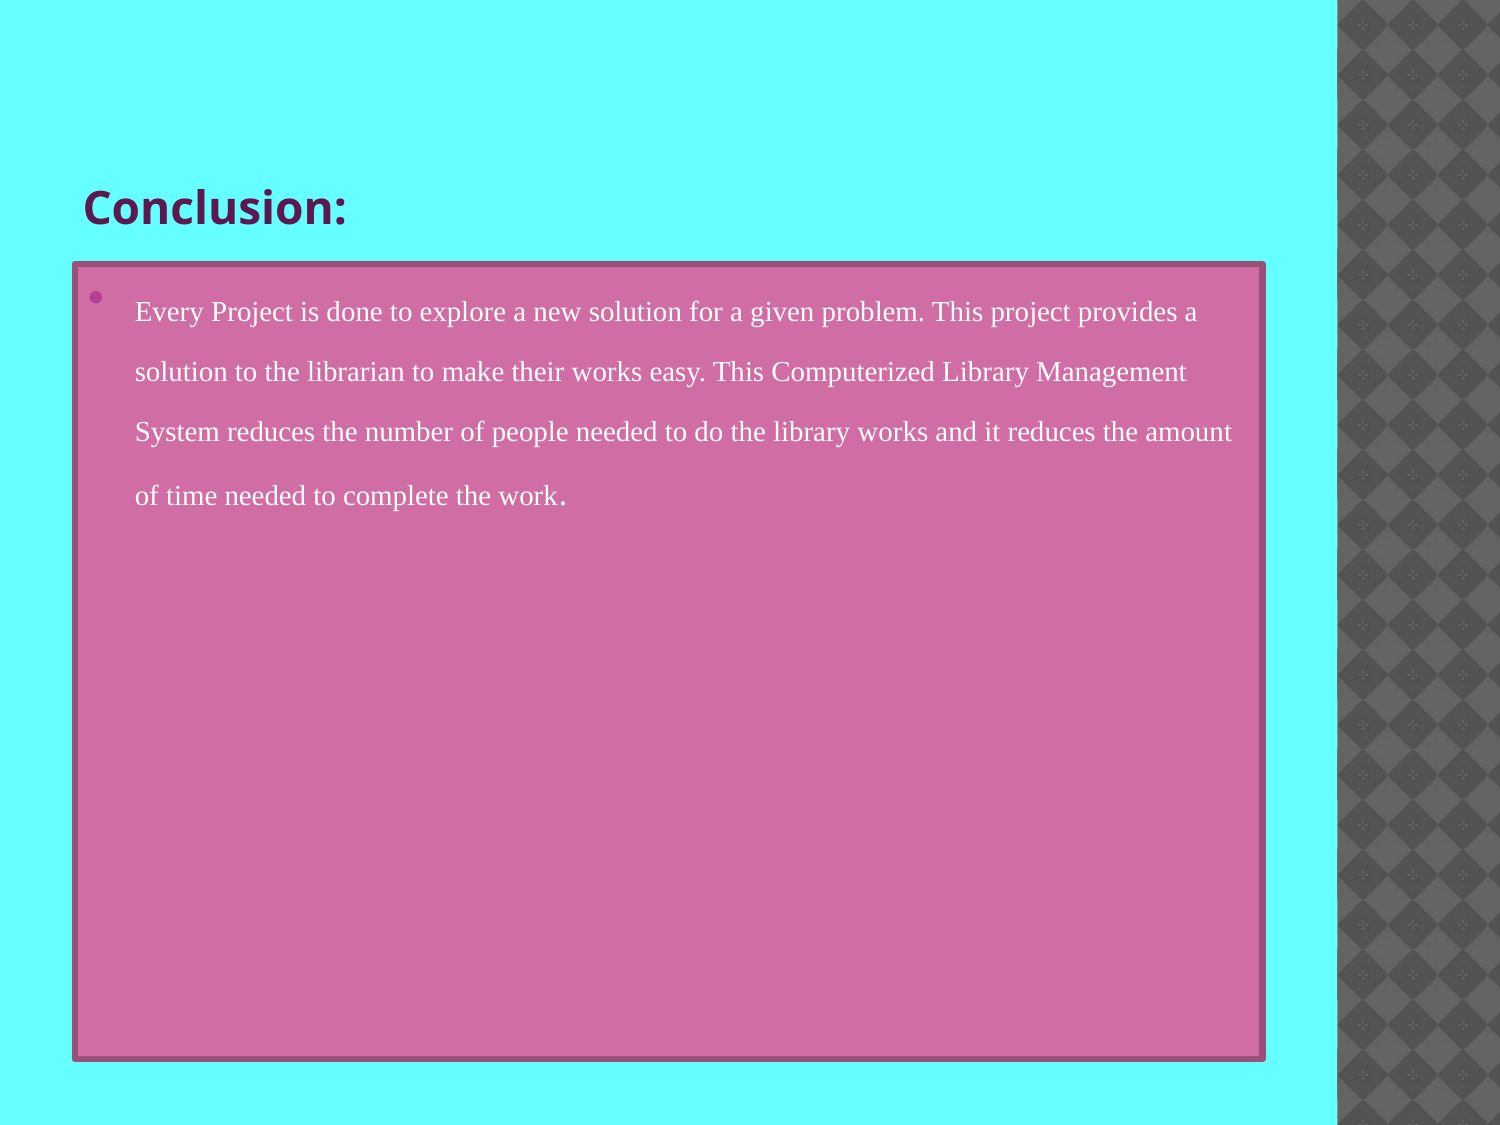

# Conclusion:
Every Project is done to explore a new solution for a given problem. This project provides a solution to the librarian to make their works easy. This Computerized Library Management System reduces the number of people needed to do the library works and it reduces the amount of time needed to complete the work.